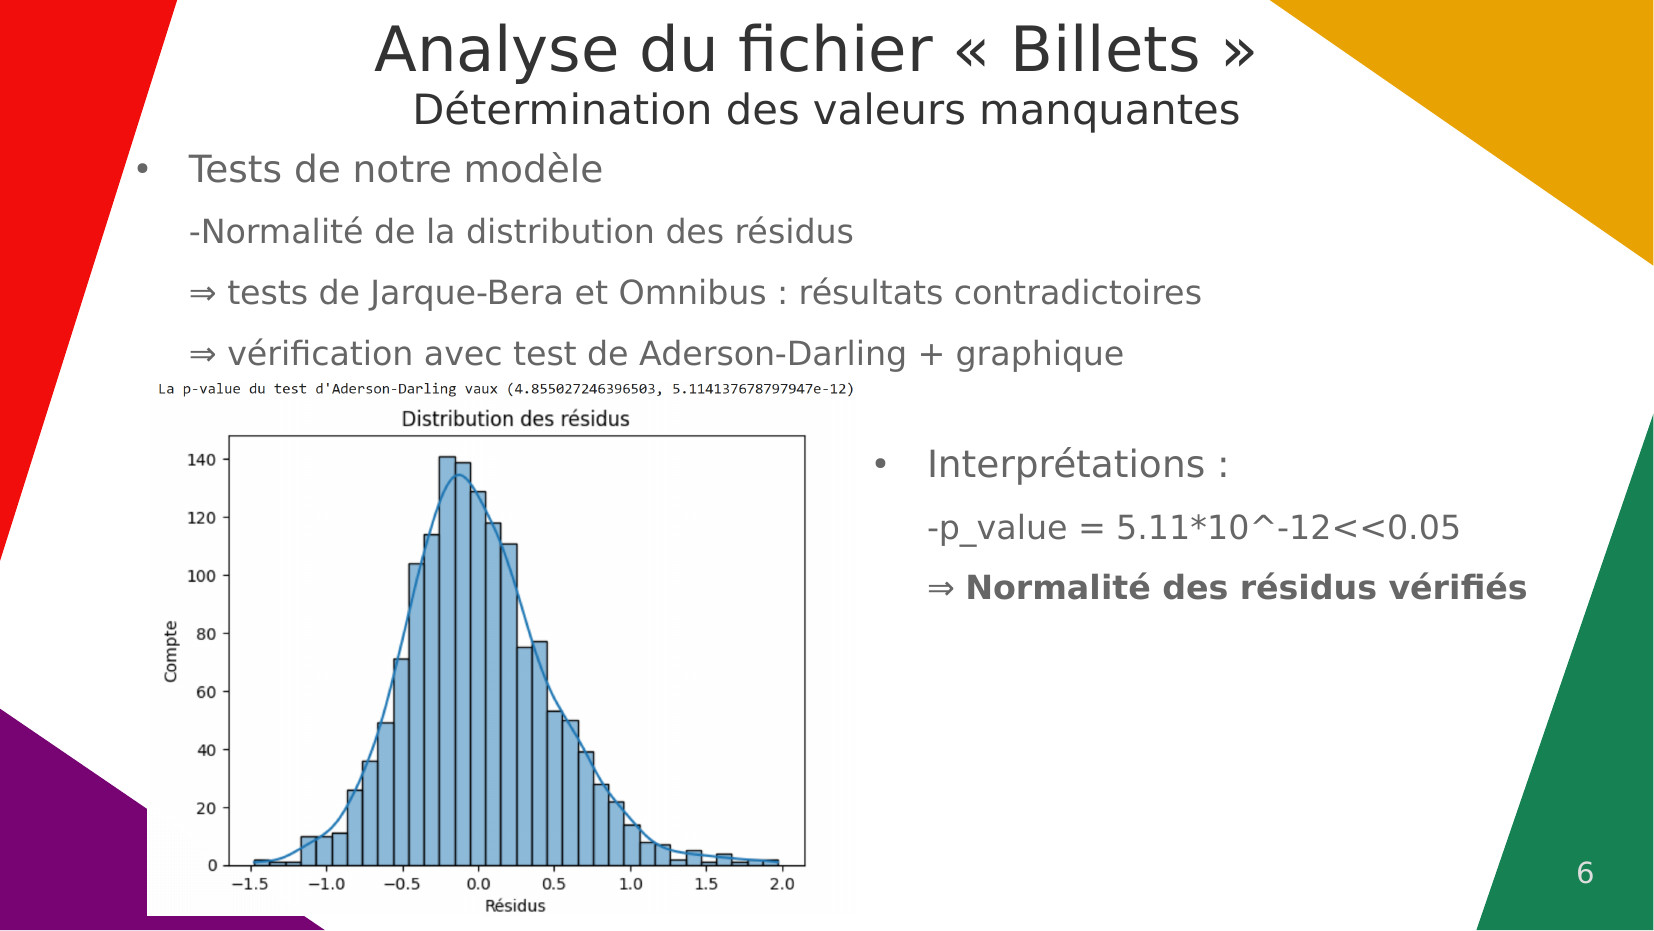

# Analyse du fichier « Billets » Détermination des valeurs manquantes
Tests de notre modèle
-Normalité de la distribution des résidus
⇒ tests de Jarque-Bera et Omnibus : résultats contradictoires
⇒ vérification avec test de Aderson-Darling + graphique
Interprétations :
-p_value = 5.11*10^-12<<0.05
⇒ Normalité des résidus vérifiés
6